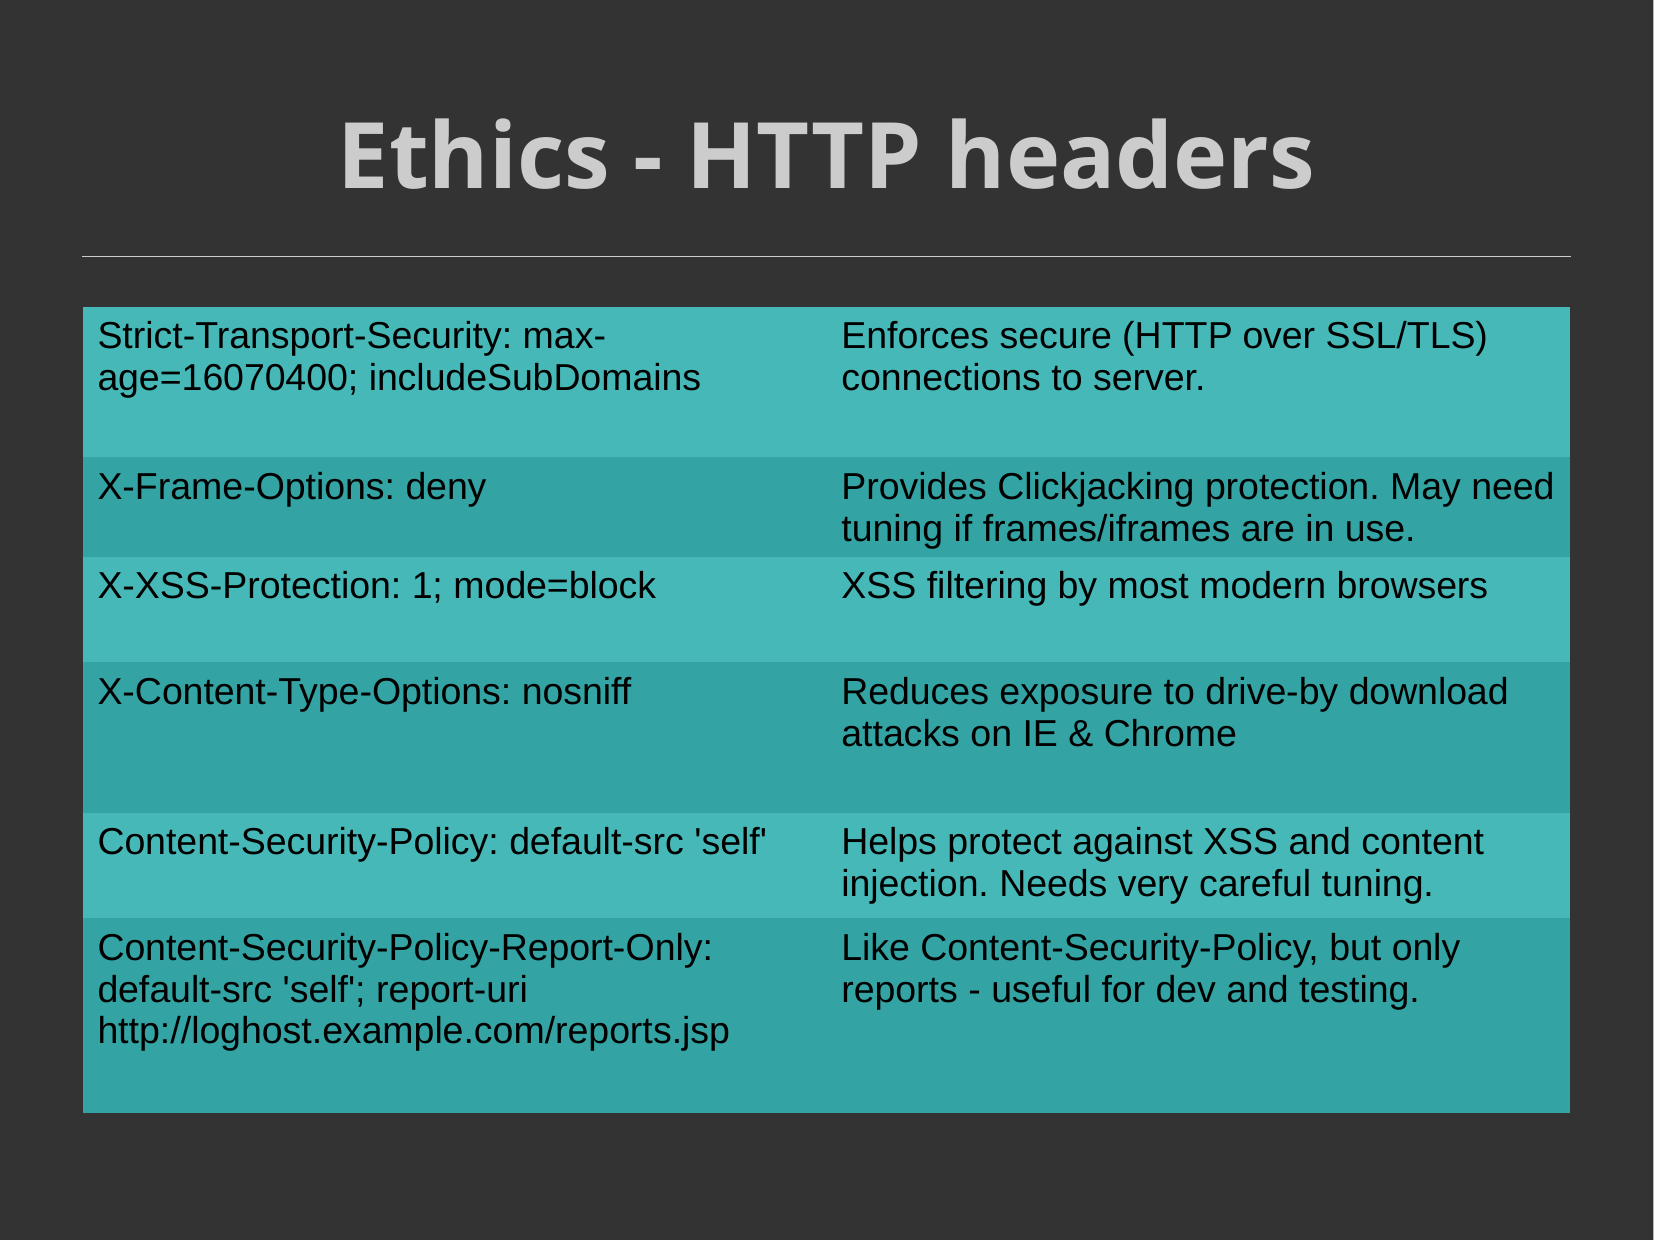

# Ethics - HTTP headers
| Strict-Transport-Security: max-age=16070400; includeSubDomains | Enforces secure (HTTP over SSL/TLS) connections to server. |
| --- | --- |
| X-Frame-Options: deny | Provides Clickjacking protection. May need tuning if frames/iframes are in use. |
| X-XSS-Protection: 1; mode=block | XSS filtering by most modern browsers |
| X-Content-Type-Options: nosniff | Reduces exposure to drive-by download attacks on IE & Chrome |
| Content-Security-Policy: default-src 'self' | Helps protect against XSS and content injection. Needs very careful tuning. |
| Content-Security-Policy-Report-Only: default-src 'self'; report-uri http://loghost.example.com/reports.jsp | Like Content-Security-Policy, but only reports - useful for dev and testing. |